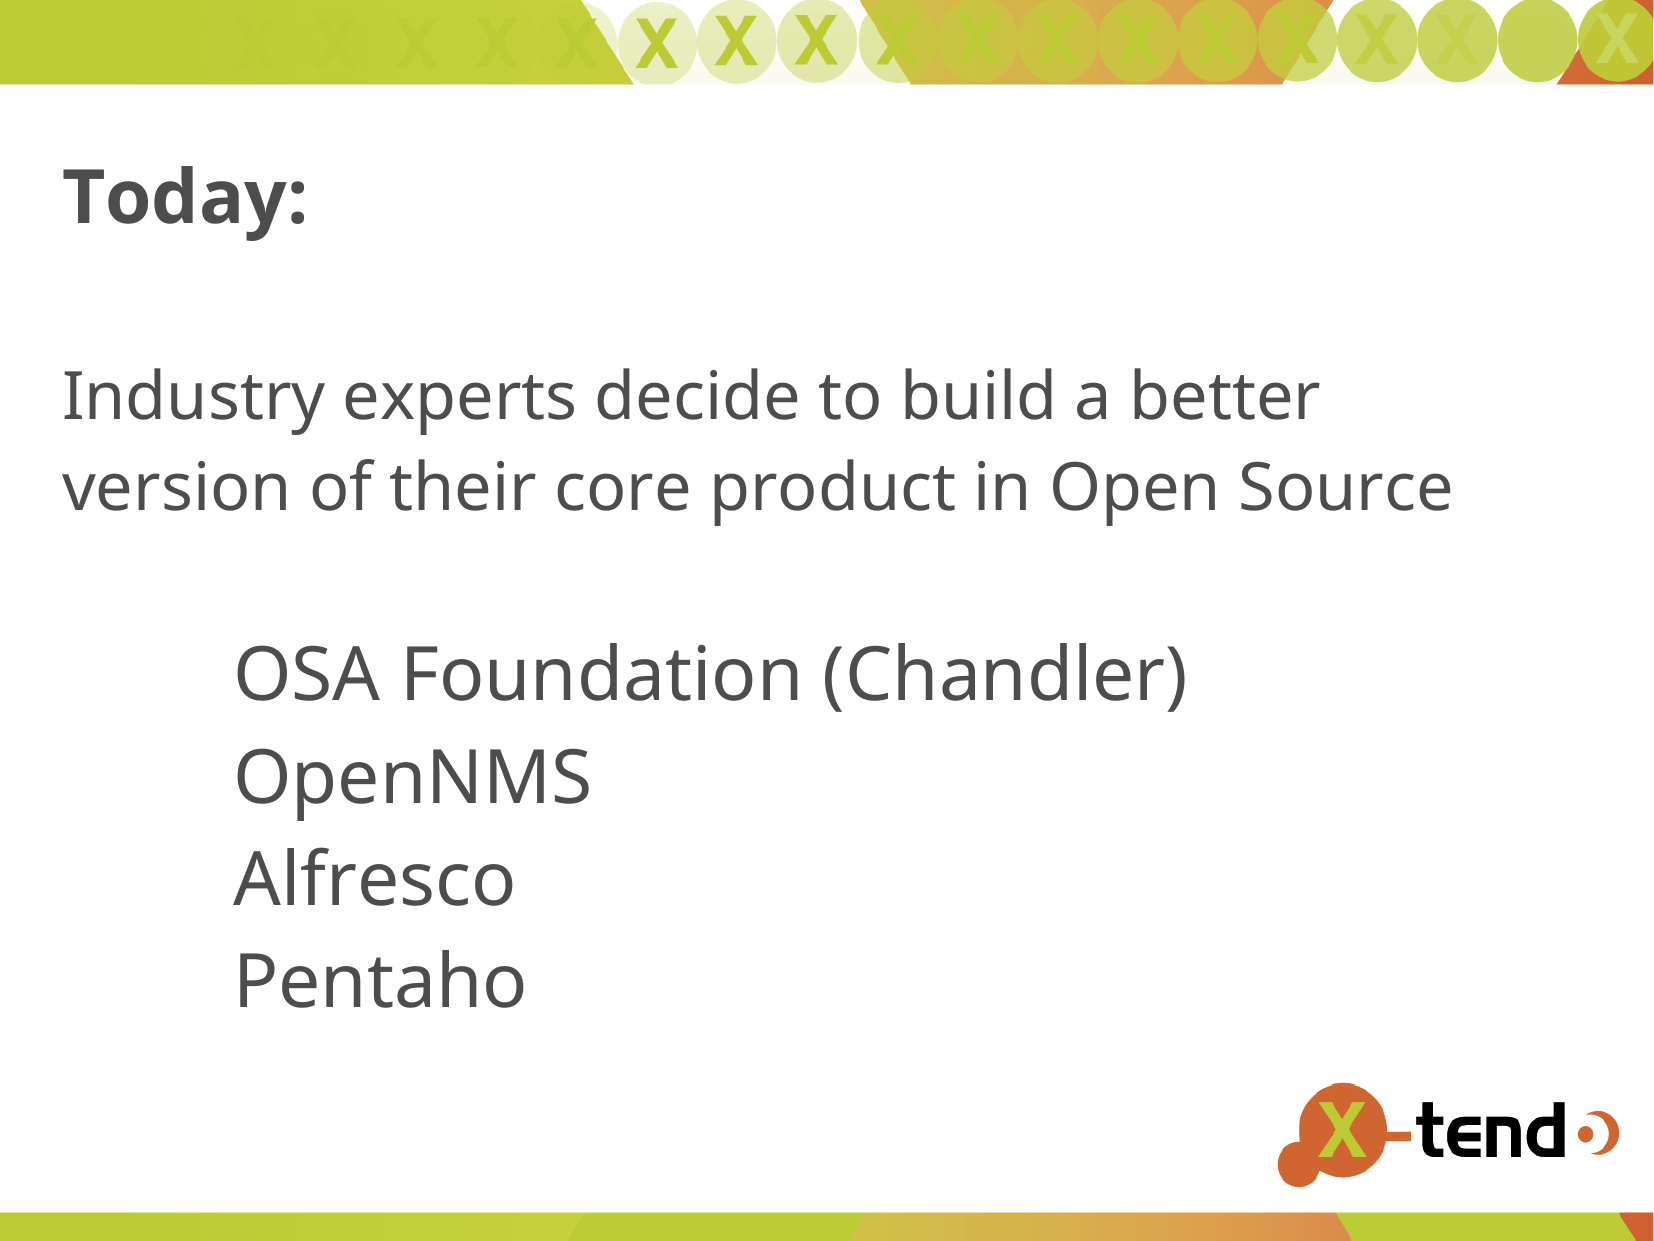

Today:
Industry experts decide to build a better
version of their core product in Open Source
OSA Foundation (Chandler)
OpenNMS
Alfresco
Pentaho
#